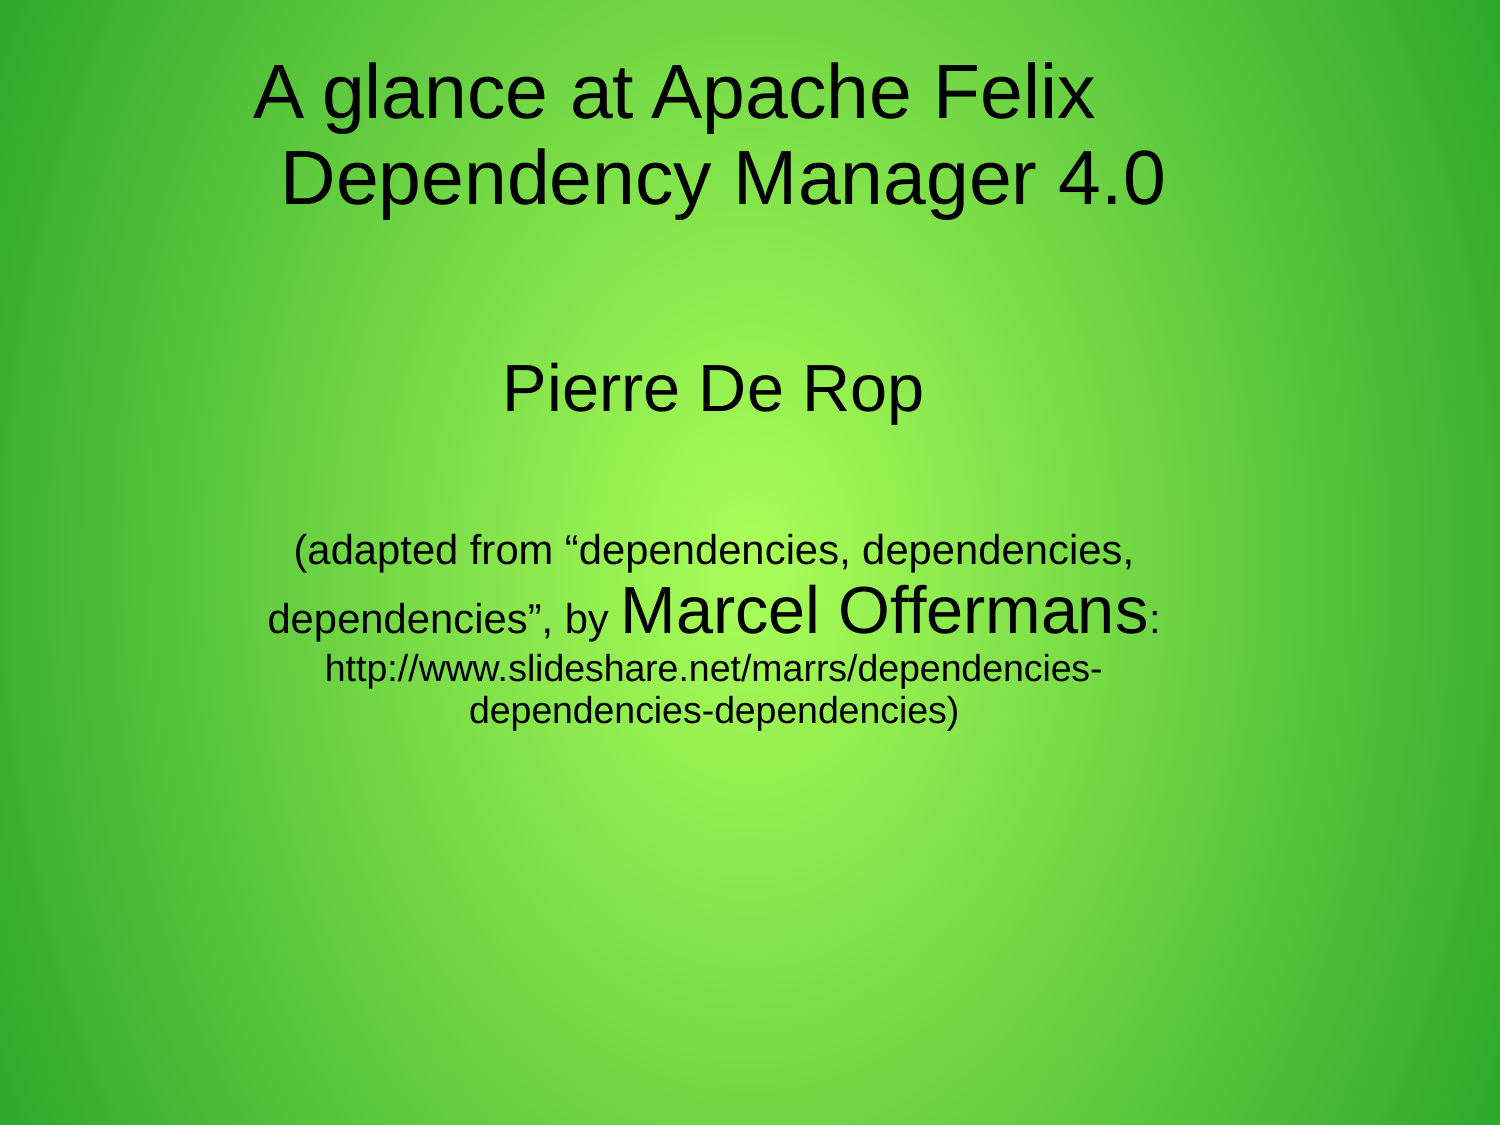

# A glance at Apache Felix Dependency Manager 4.0
Pierre De Rop
(adapted from “dependencies, dependencies, dependencies”, by Marcel Offermans: http://www.slideshare.net/marrs/dependencies-dependencies-dependencies)